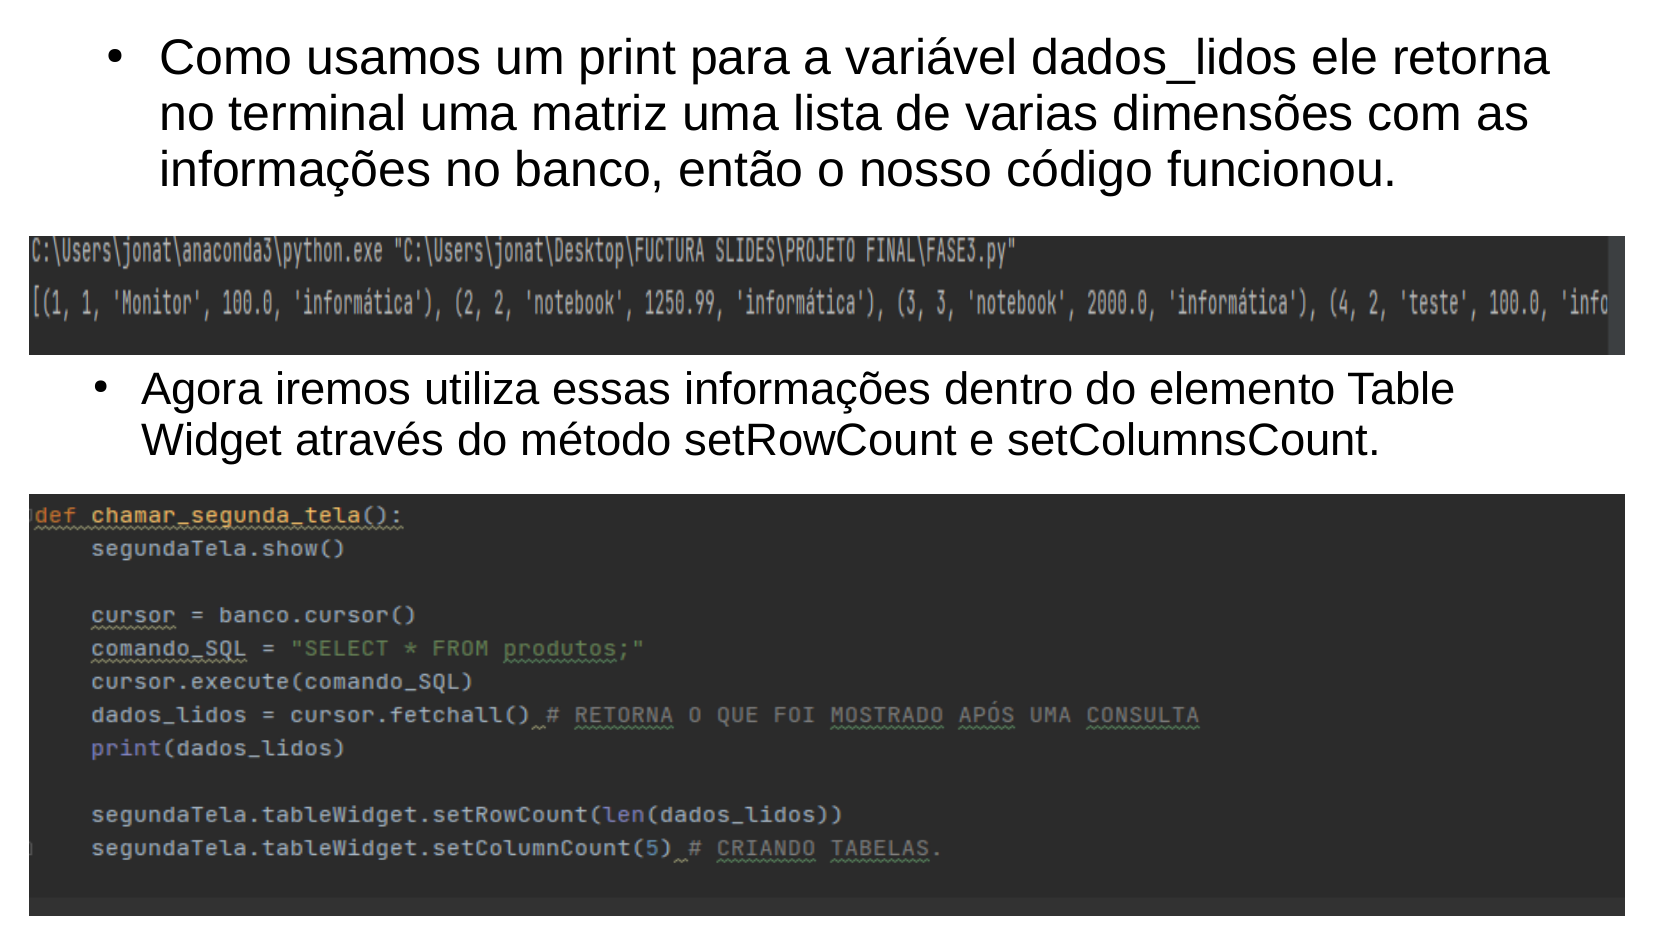

# Como usamos um print para a variável dados_lidos ele retorna no terminal uma matriz uma lista de varias dimensões com as informações no banco, então o nosso código funcionou.
Agora iremos utiliza essas informações dentro do elemento Table Widget através do método setRowCount e setColumnsCount.